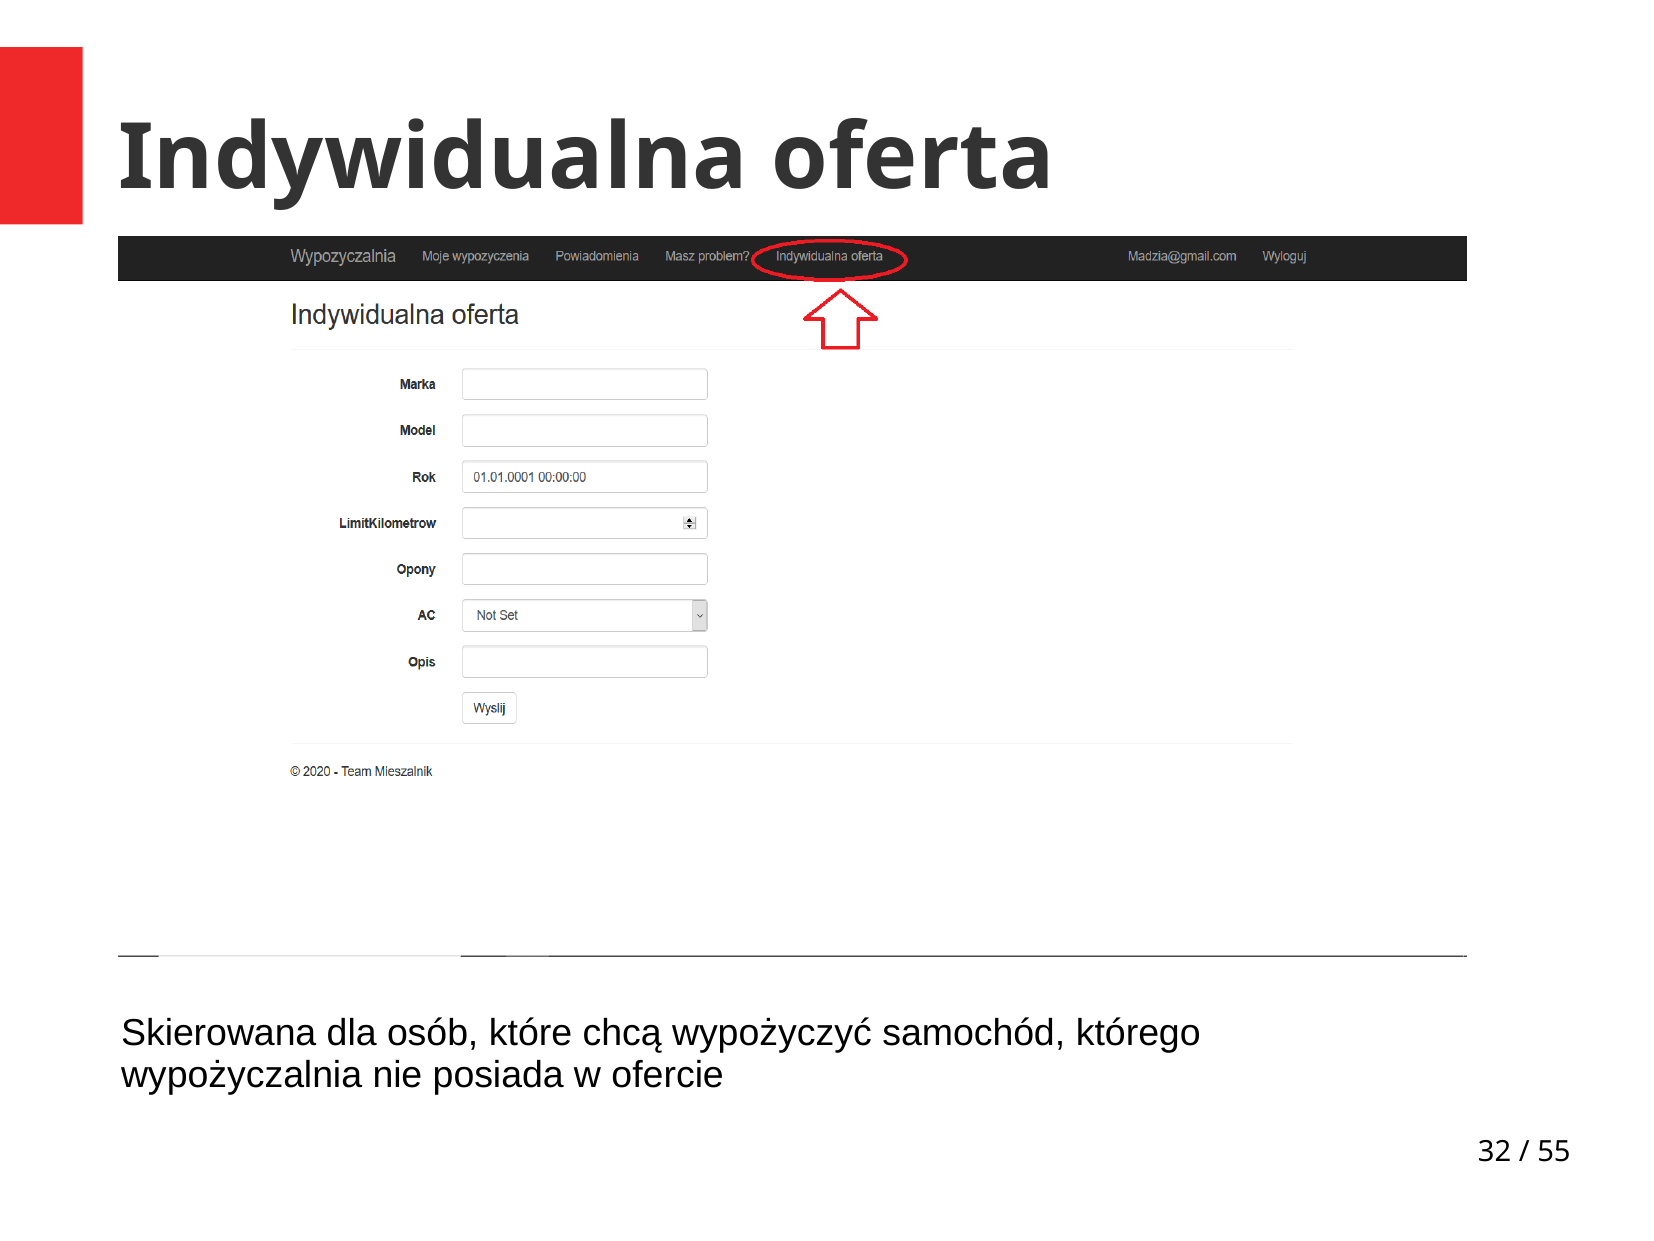

# Indywidualna oferta
Skierowana dla osób, które chcą wypożyczyć samochód, którego wypożyczalnia nie posiada w ofercie
32